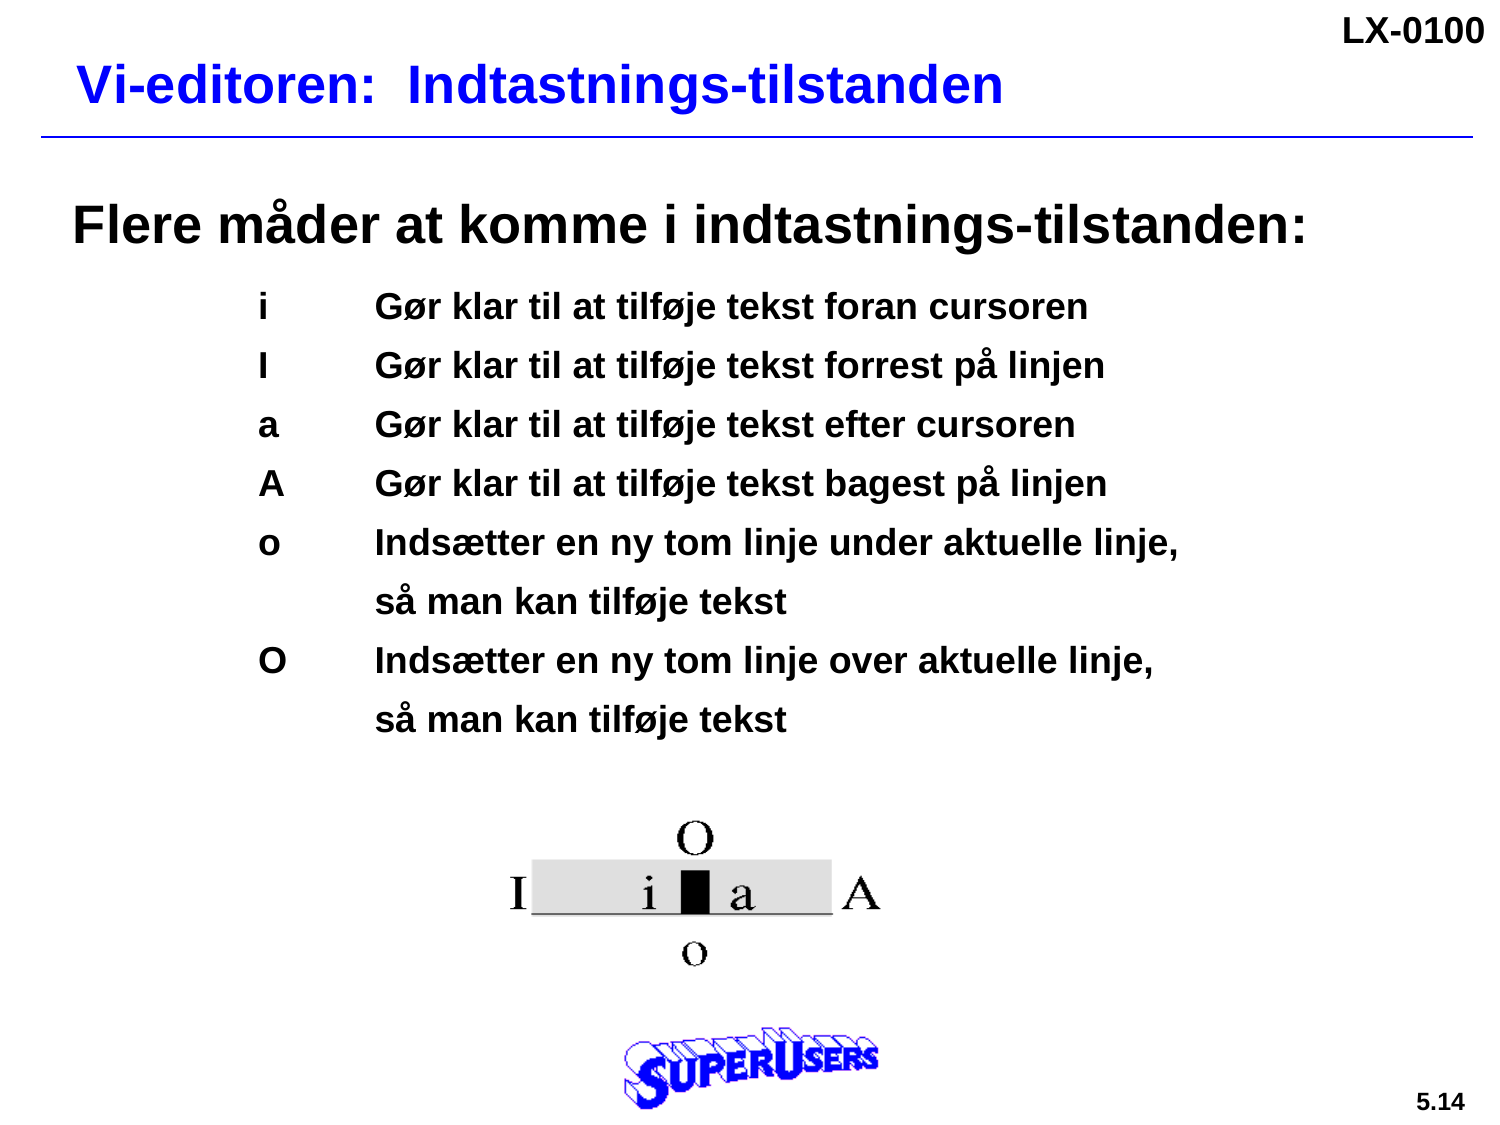

# Vi-editoren: Indtastnings-tilstanden
Flere måder at komme i indtastnings-tilstanden:
 	i 	Gør klar til at tilføje tekst foran cursoren
 	I 	Gør klar til at tilføje tekst forrest på linjen
 	a 	Gør klar til at tilføje tekst efter cursoren
 	A 	Gør klar til at tilføje tekst bagest på linjen
 	o 	Indsætter en ny tom linje under aktuelle linje,
 		så man kan tilføje tekst
 	O 	Indsætter en ny tom linje over aktuelle linje,
 		så man kan tilføje tekst